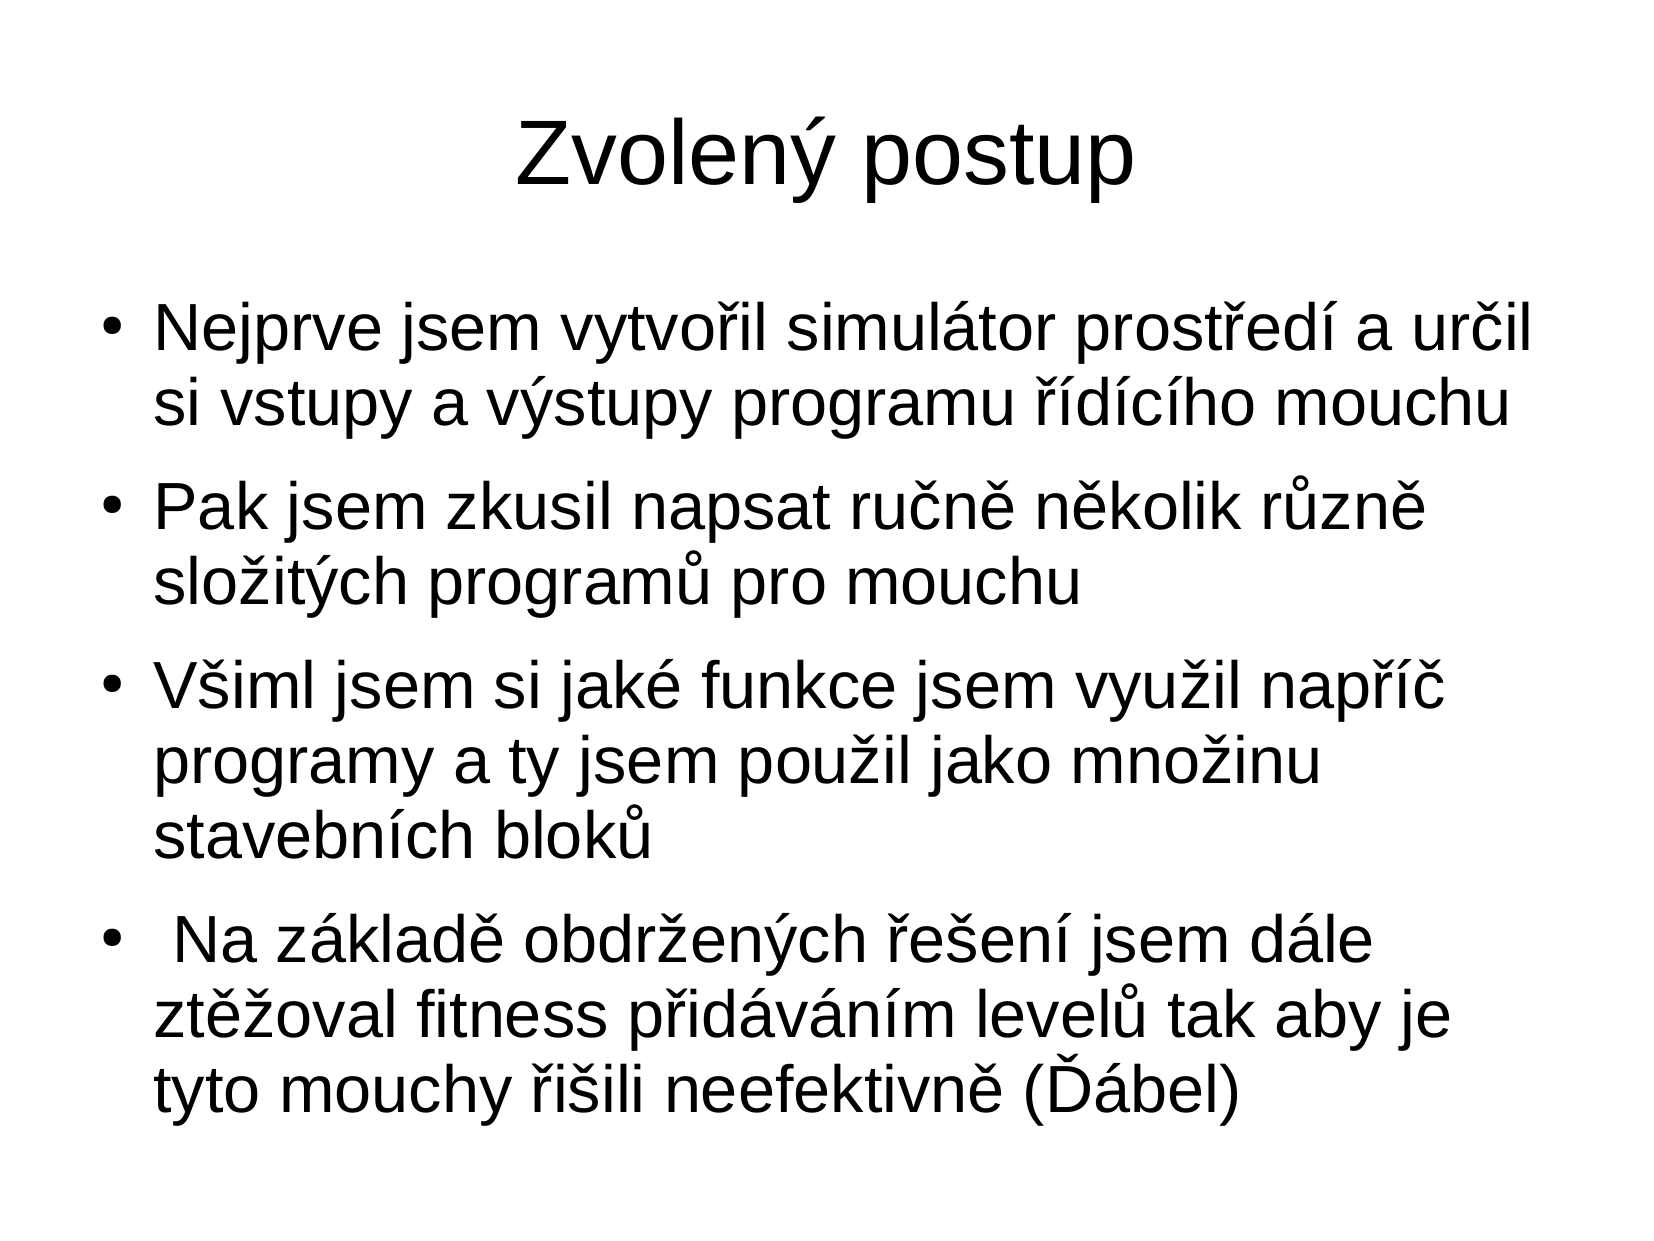

# Zvolený postup
Nejprve jsem vytvořil simulátor prostředí a určil si vstupy a výstupy programu řídícího mouchu
Pak jsem zkusil napsat ručně několik různě složitých programů pro mouchu
Všiml jsem si jaké funkce jsem využil napříč programy a ty jsem použil jako množinu stavebních bloků
 Na základě obdržených řešení jsem dále ztěžoval fitness přidáváním levelů tak aby je tyto mouchy řišili neefektivně (Ďábel)